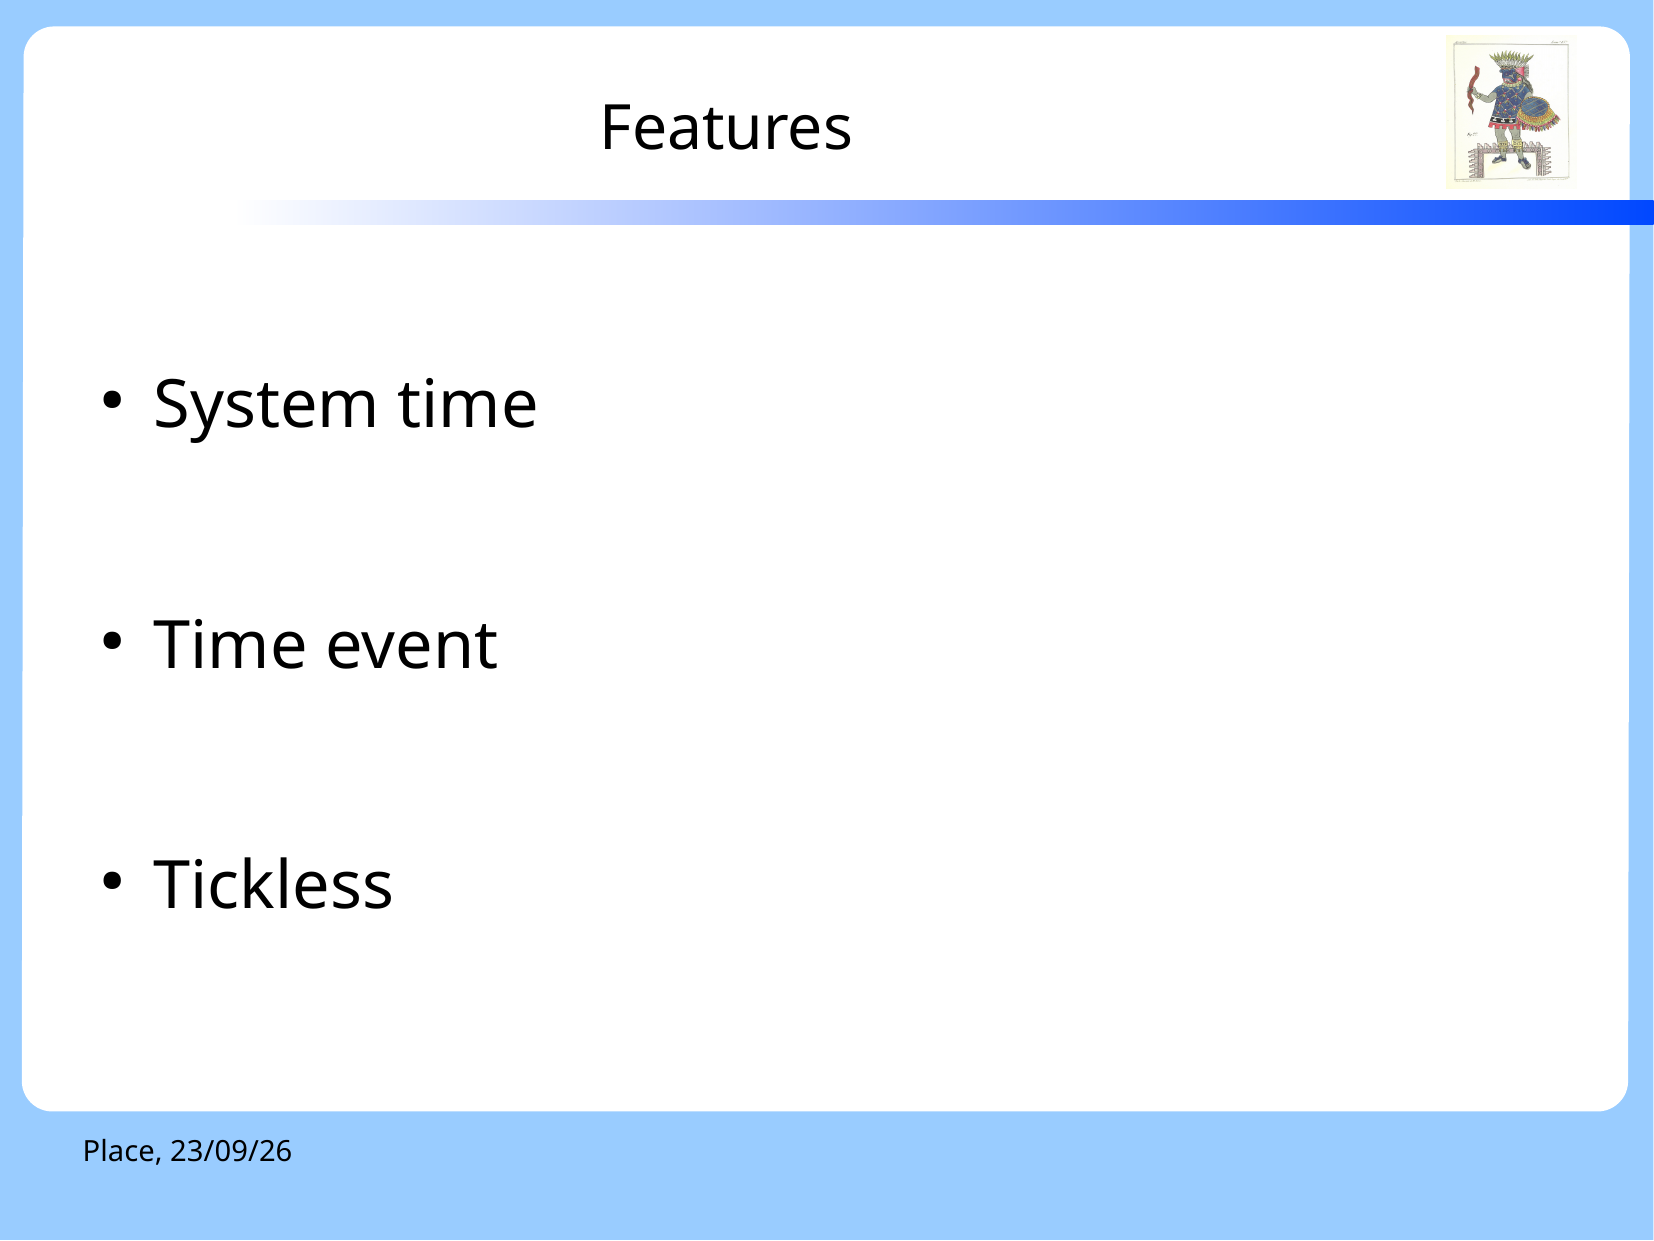

# Features
System time
Time event
Tickless